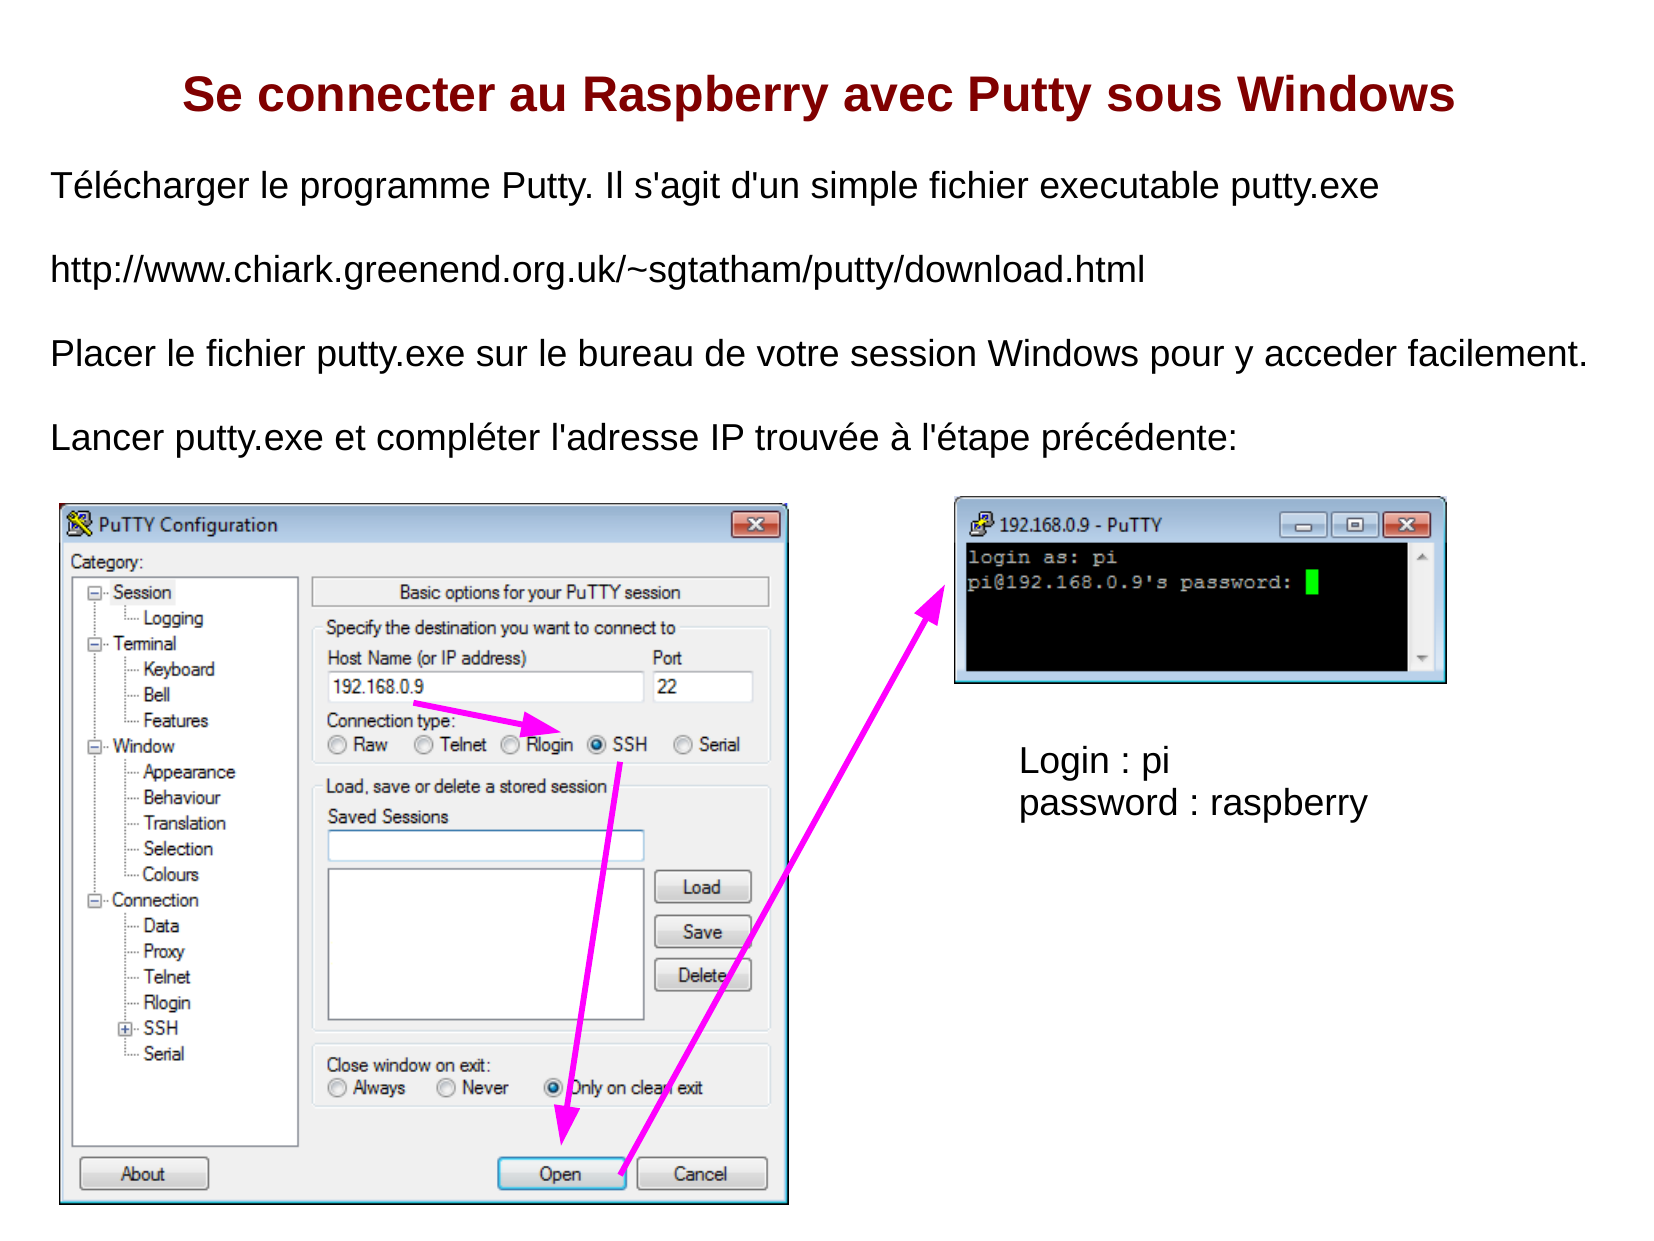

Se connecter au Raspberry avec Putty sous Windows
Télécharger le programme Putty. Il s'agit d'un simple fichier executable putty.exe
http://www.chiark.greenend.org.uk/~sgtatham/putty/download.html
Placer le fichier putty.exe sur le bureau de votre session Windows pour y acceder facilement.
Lancer putty.exe et compléter l'adresse IP trouvée à l'étape précédente:
Login : pi
password : raspberry